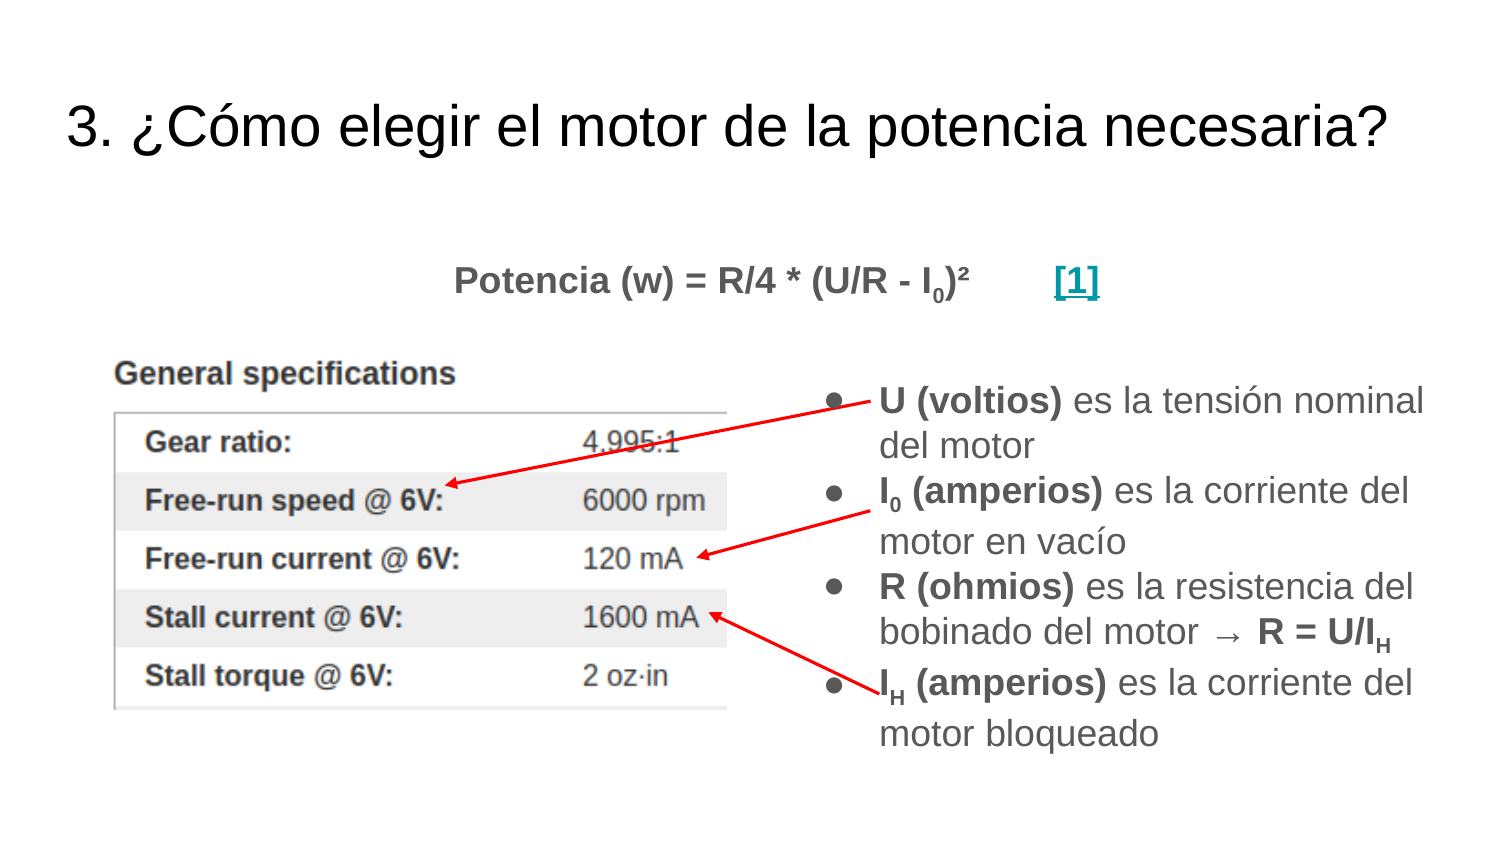

# 3. ¿Cómo elegir el motor de la potencia necesaria?
Potencia (w) = R/4 * (U/R - I0)²		[1]
U (voltios) es la tensión nominal del motor
I0 (amperios) es la corriente del motor en vacío
R (ohmios) es la resistencia del bobinado del motor → R = U/IH
IH (amperios) es la corriente del motor bloqueado